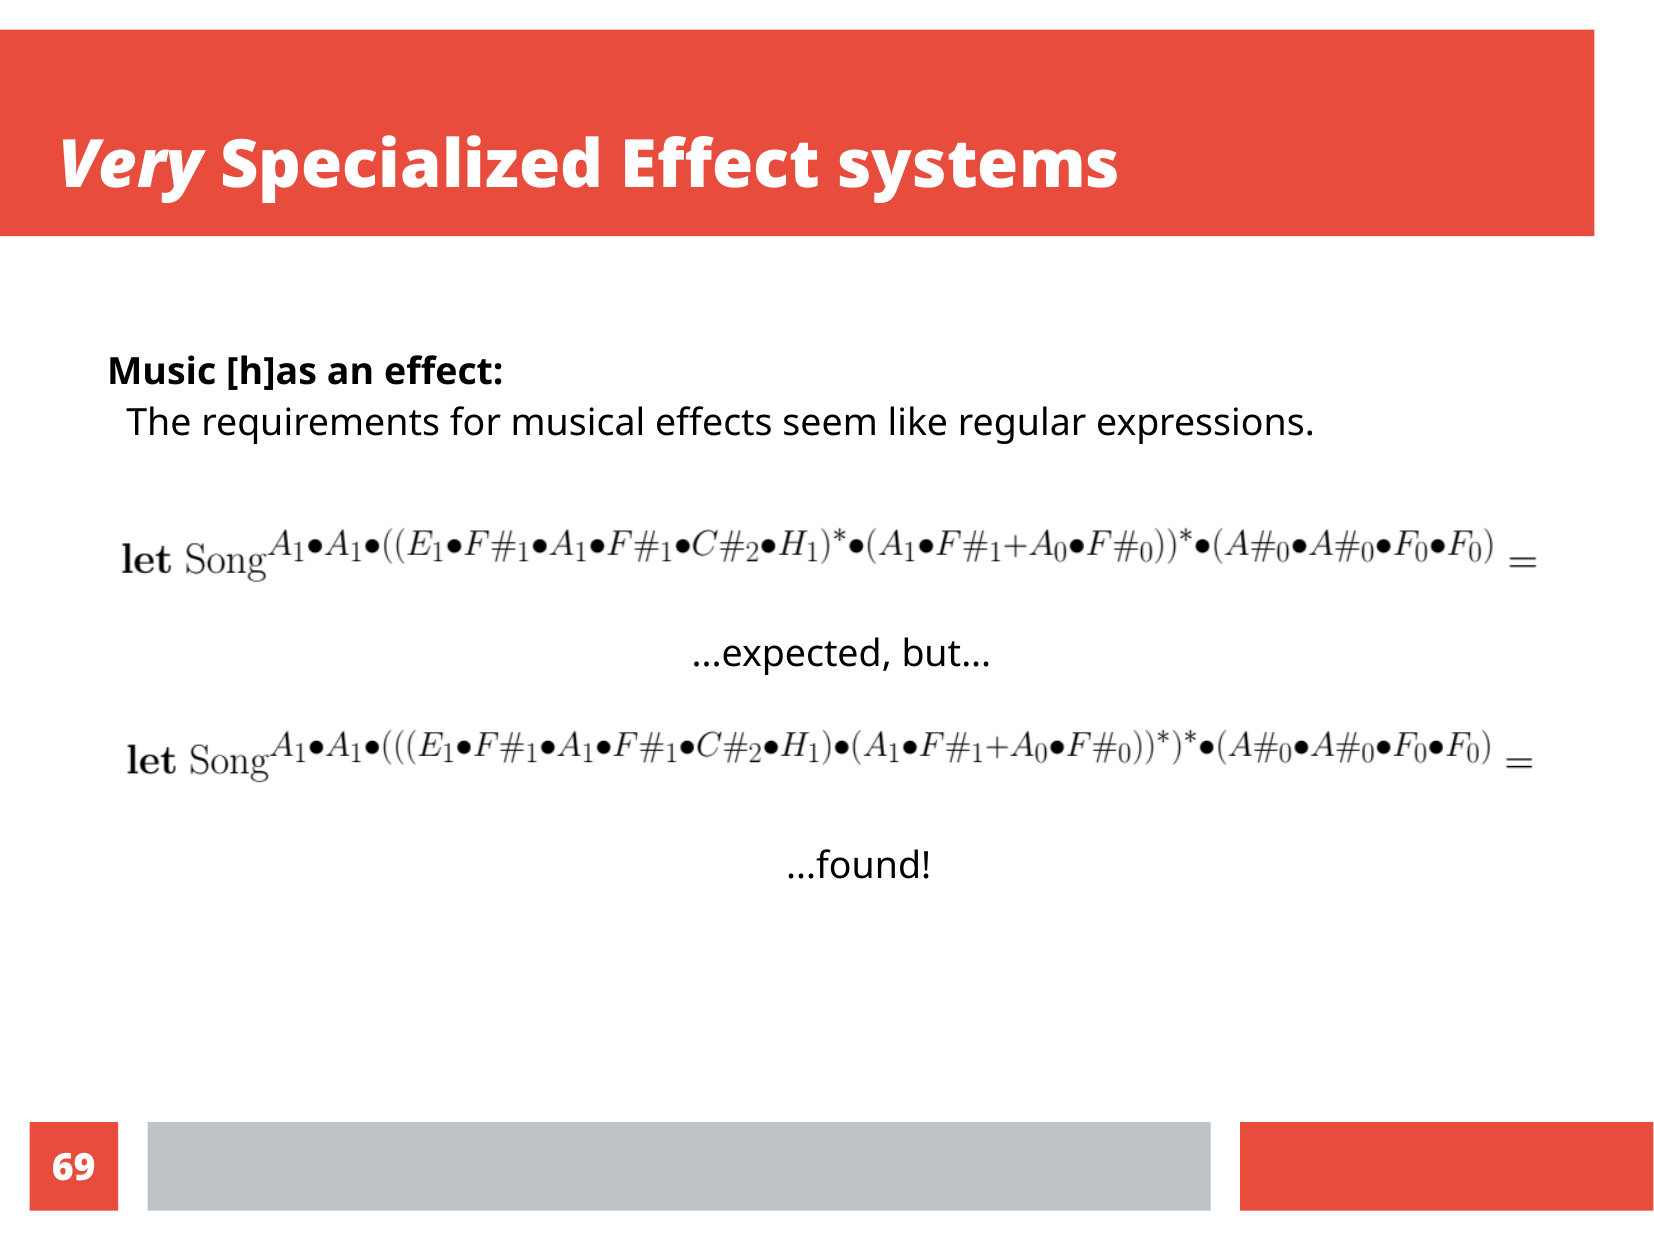

# Very Specialized Effect systems
Music [h]as an effect:
 The requirements for musical effects seem like regular expressions.
...expected, but...
...found!
69